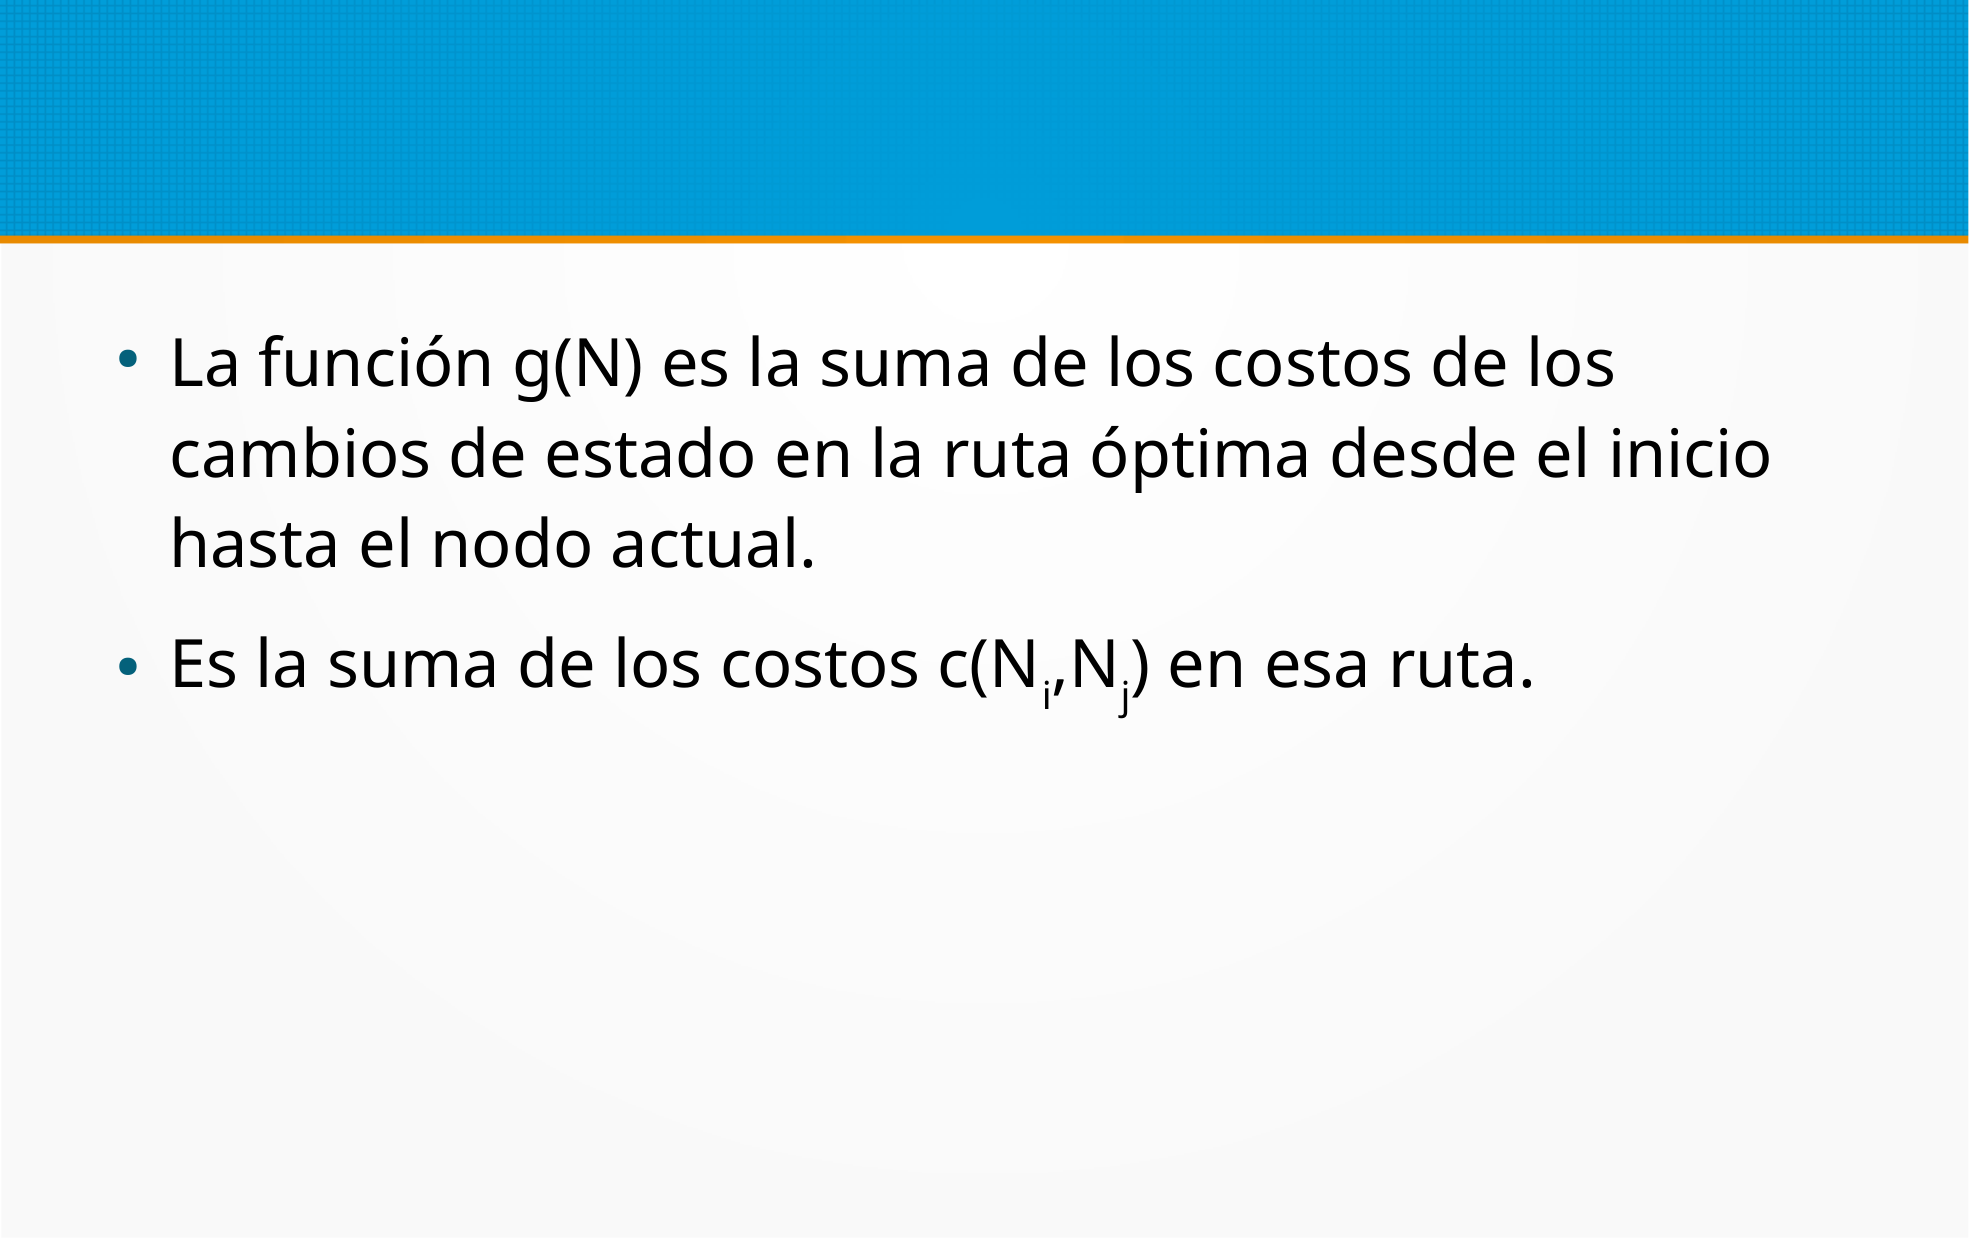

#
La función g(N) es la suma de los costos de los cambios de estado en la ruta óptima desde el inicio hasta el nodo actual.
Es la suma de los costos c(Ni,Nj) en esa ruta.